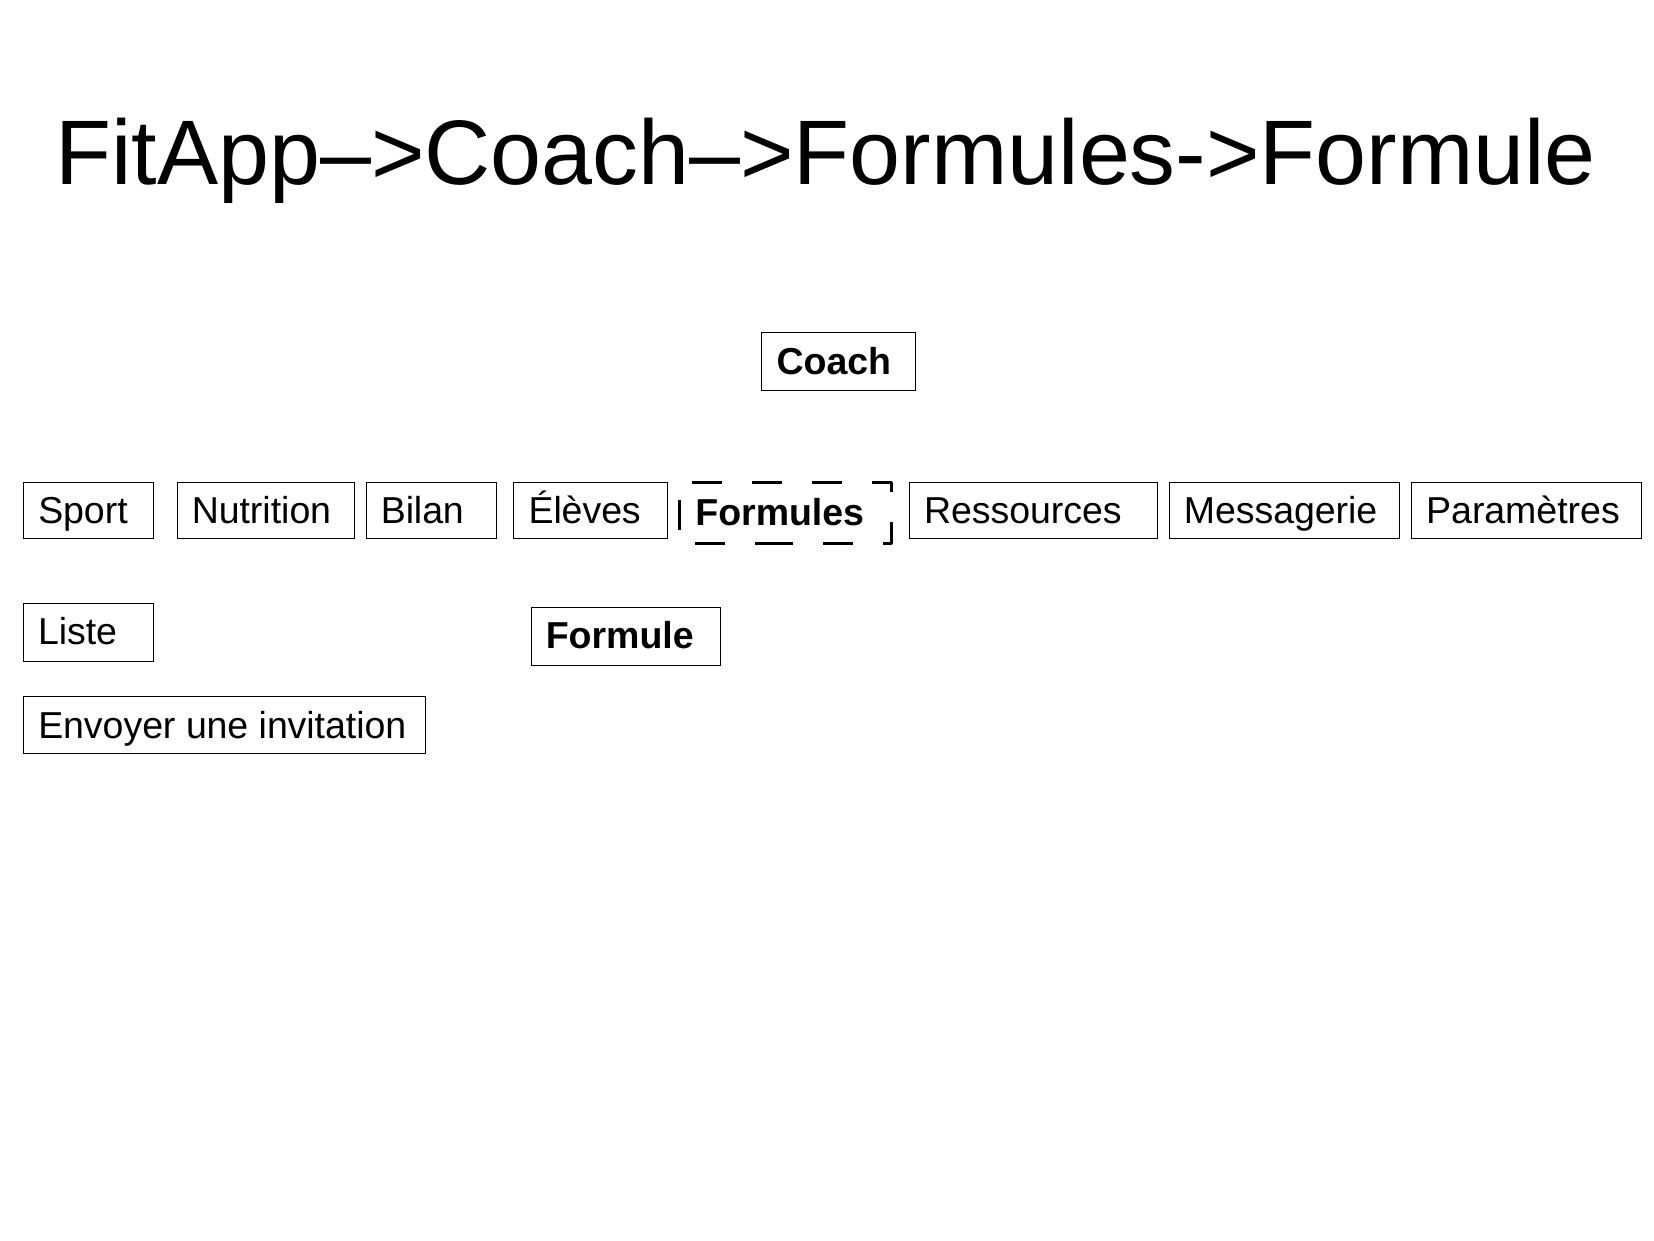

# FitApp–>Coach–>Formules->Formule
Coach
Sport
Nutrition
Bilan
Élèves
Formules
Ressources
Messagerie
Paramètres
Liste
Formule
Envoyer une invitation